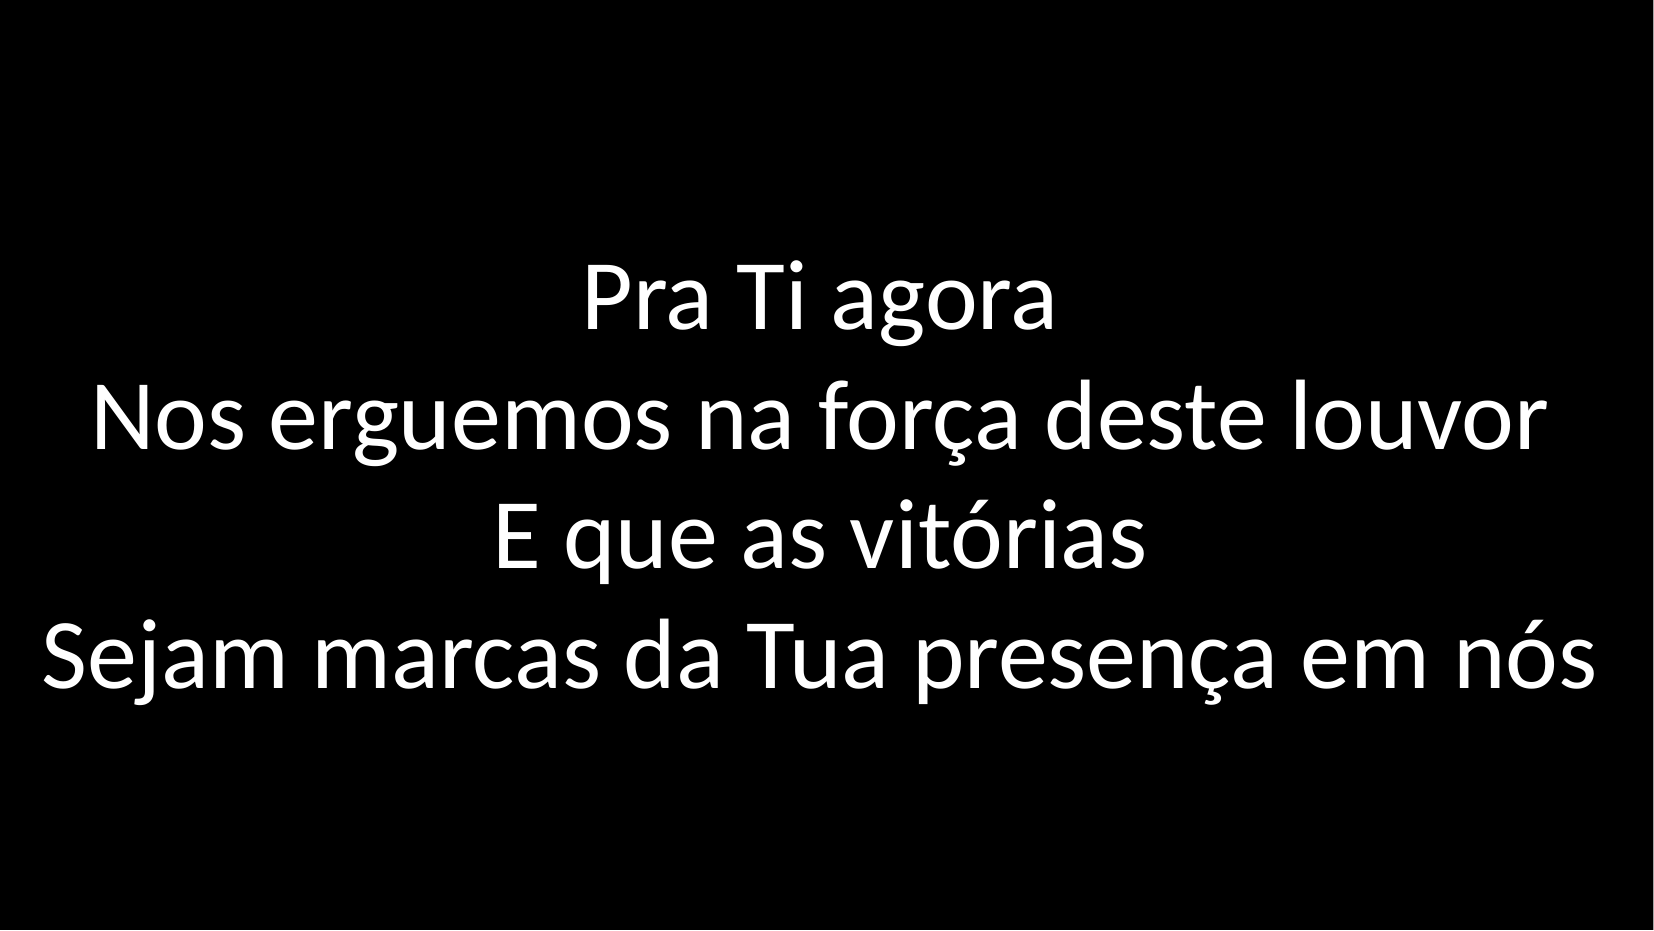

# Pra Ti agora Nos erguemos na força deste louvor E que as vitórias Sejam marcas da Tua presença em nós